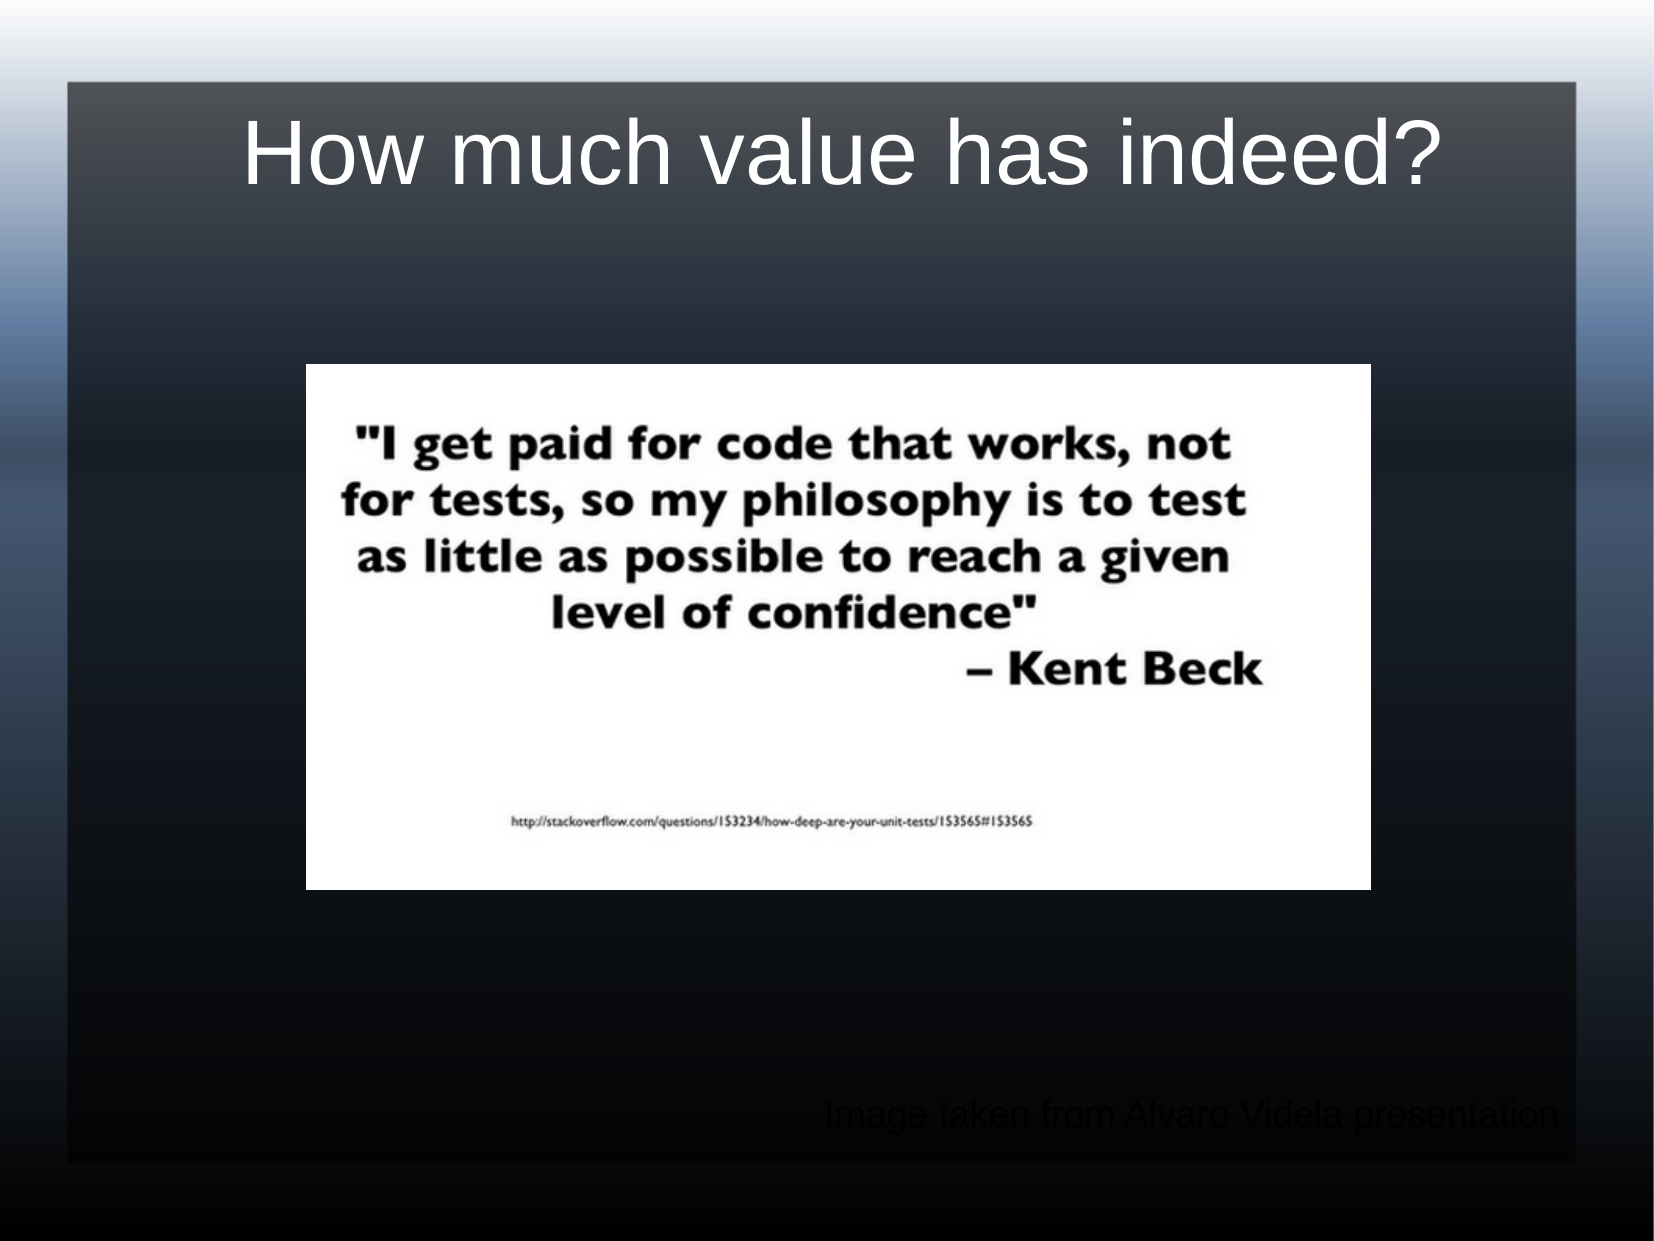

# How much value has indeed?
Image taken from Alvaro Videla presentation